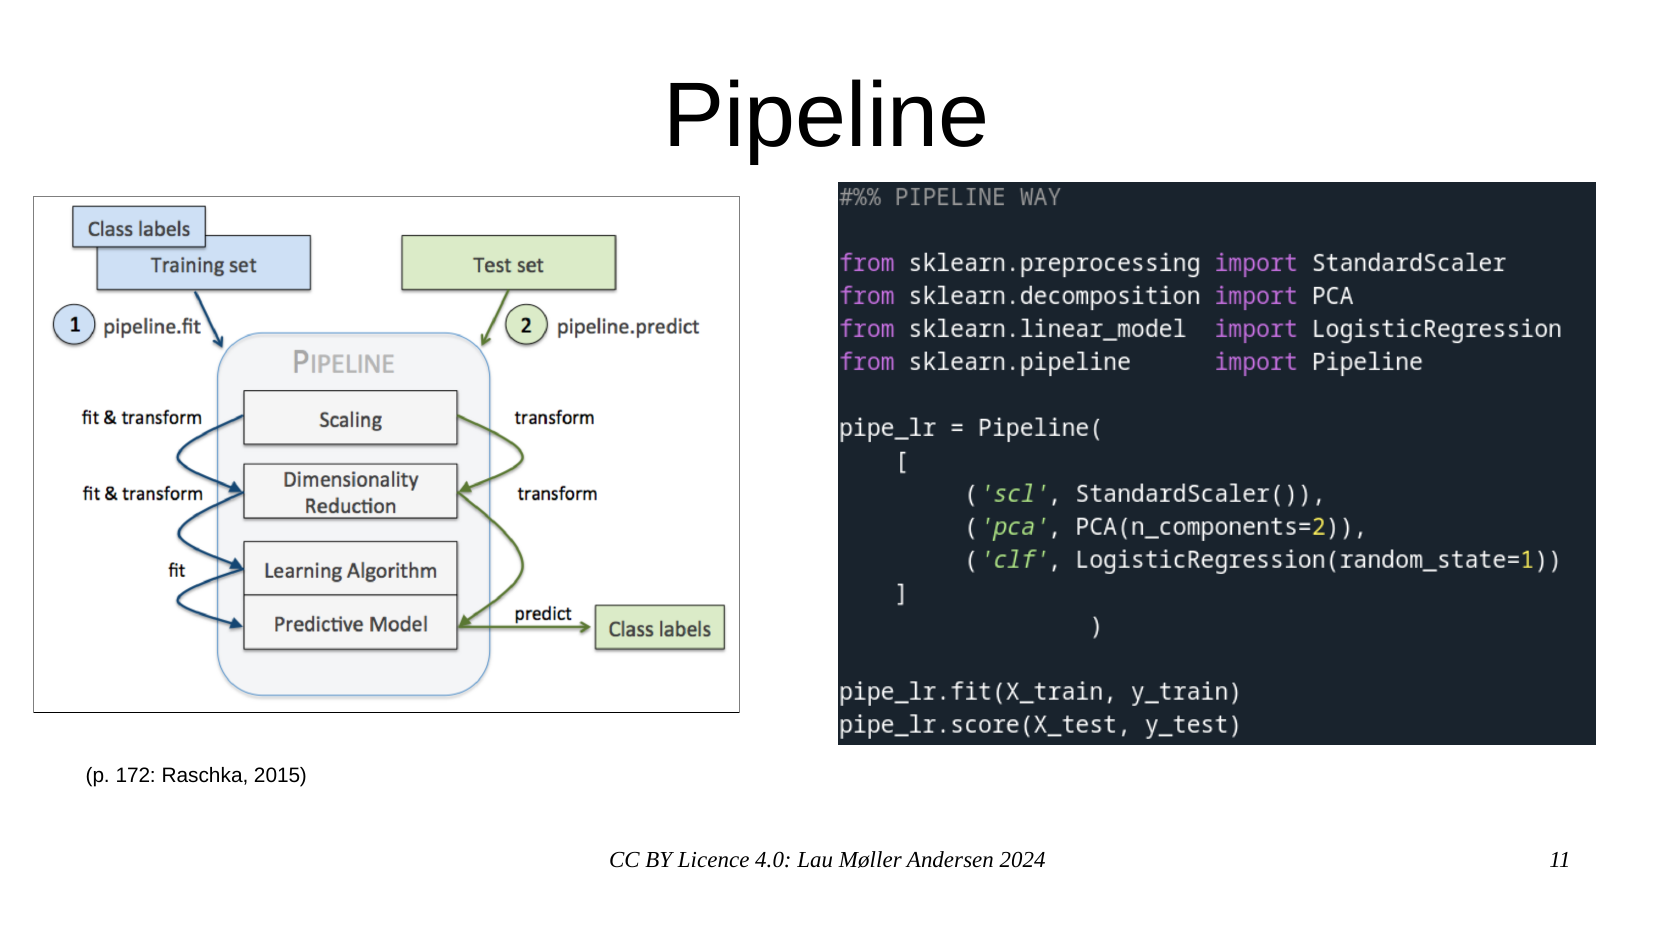

# Pipeline
(p. 172: Raschka, 2015)
CC BY Licence 4.0: Lau Møller Andersen 2024
11